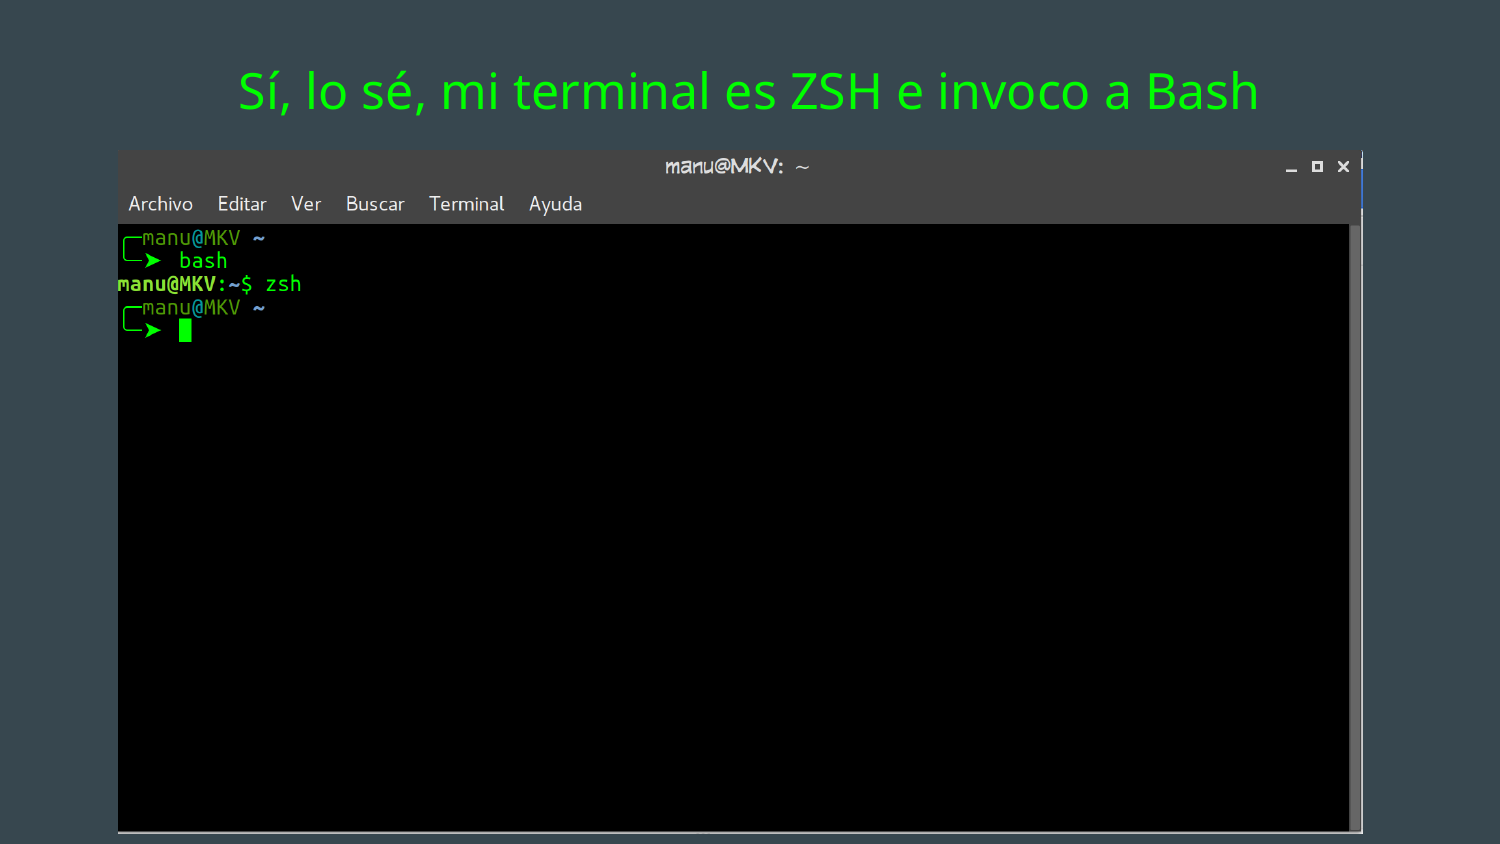

Sí, lo sé, mi terminal es ZSH e invoco a Bash
#